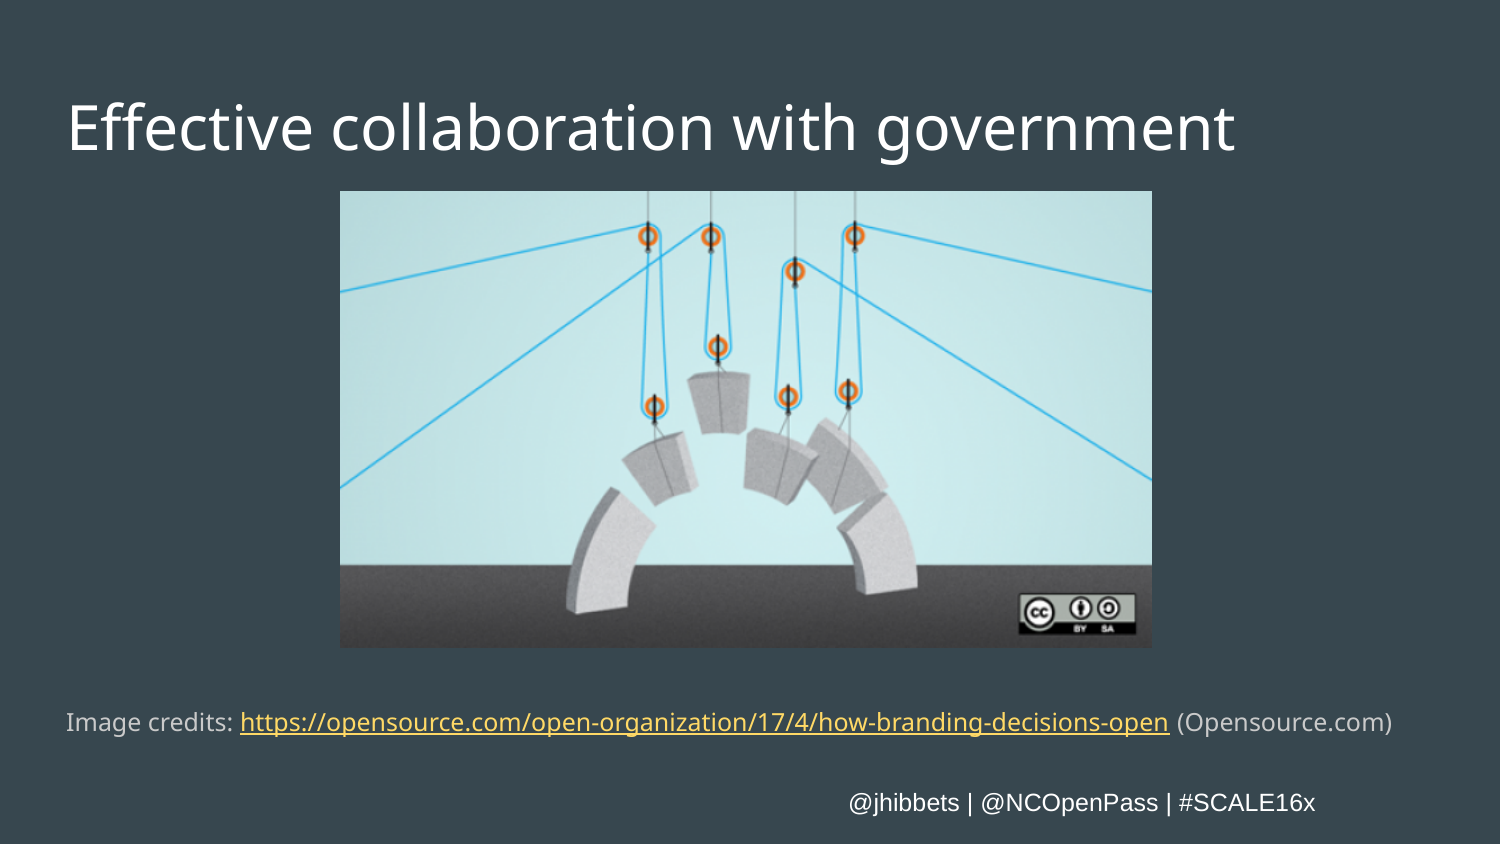

# Effective collaboration with government
Image credits: https://opensource.com/open-organization/17/4/how-branding-decisions-open (Opensource.com)